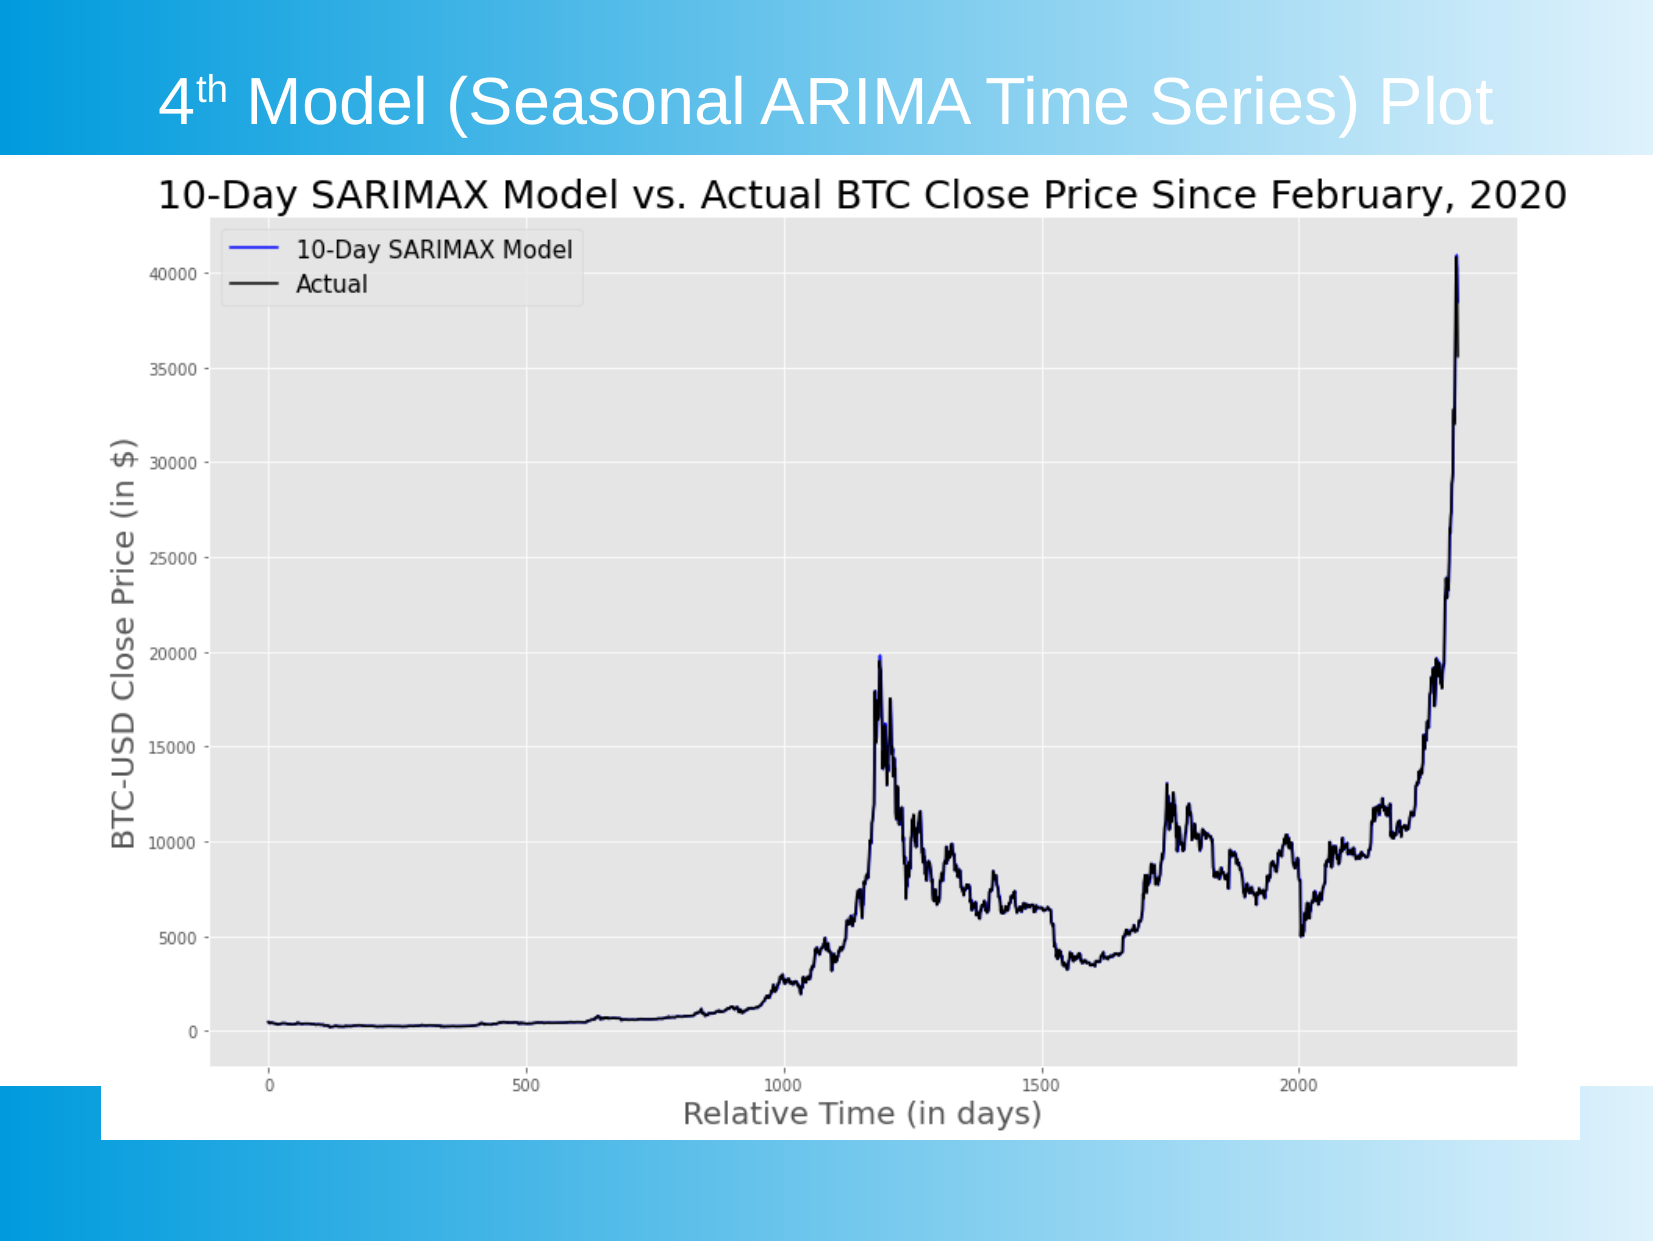

# 4th Model (Seasonal ARIMA Time Series) Plot